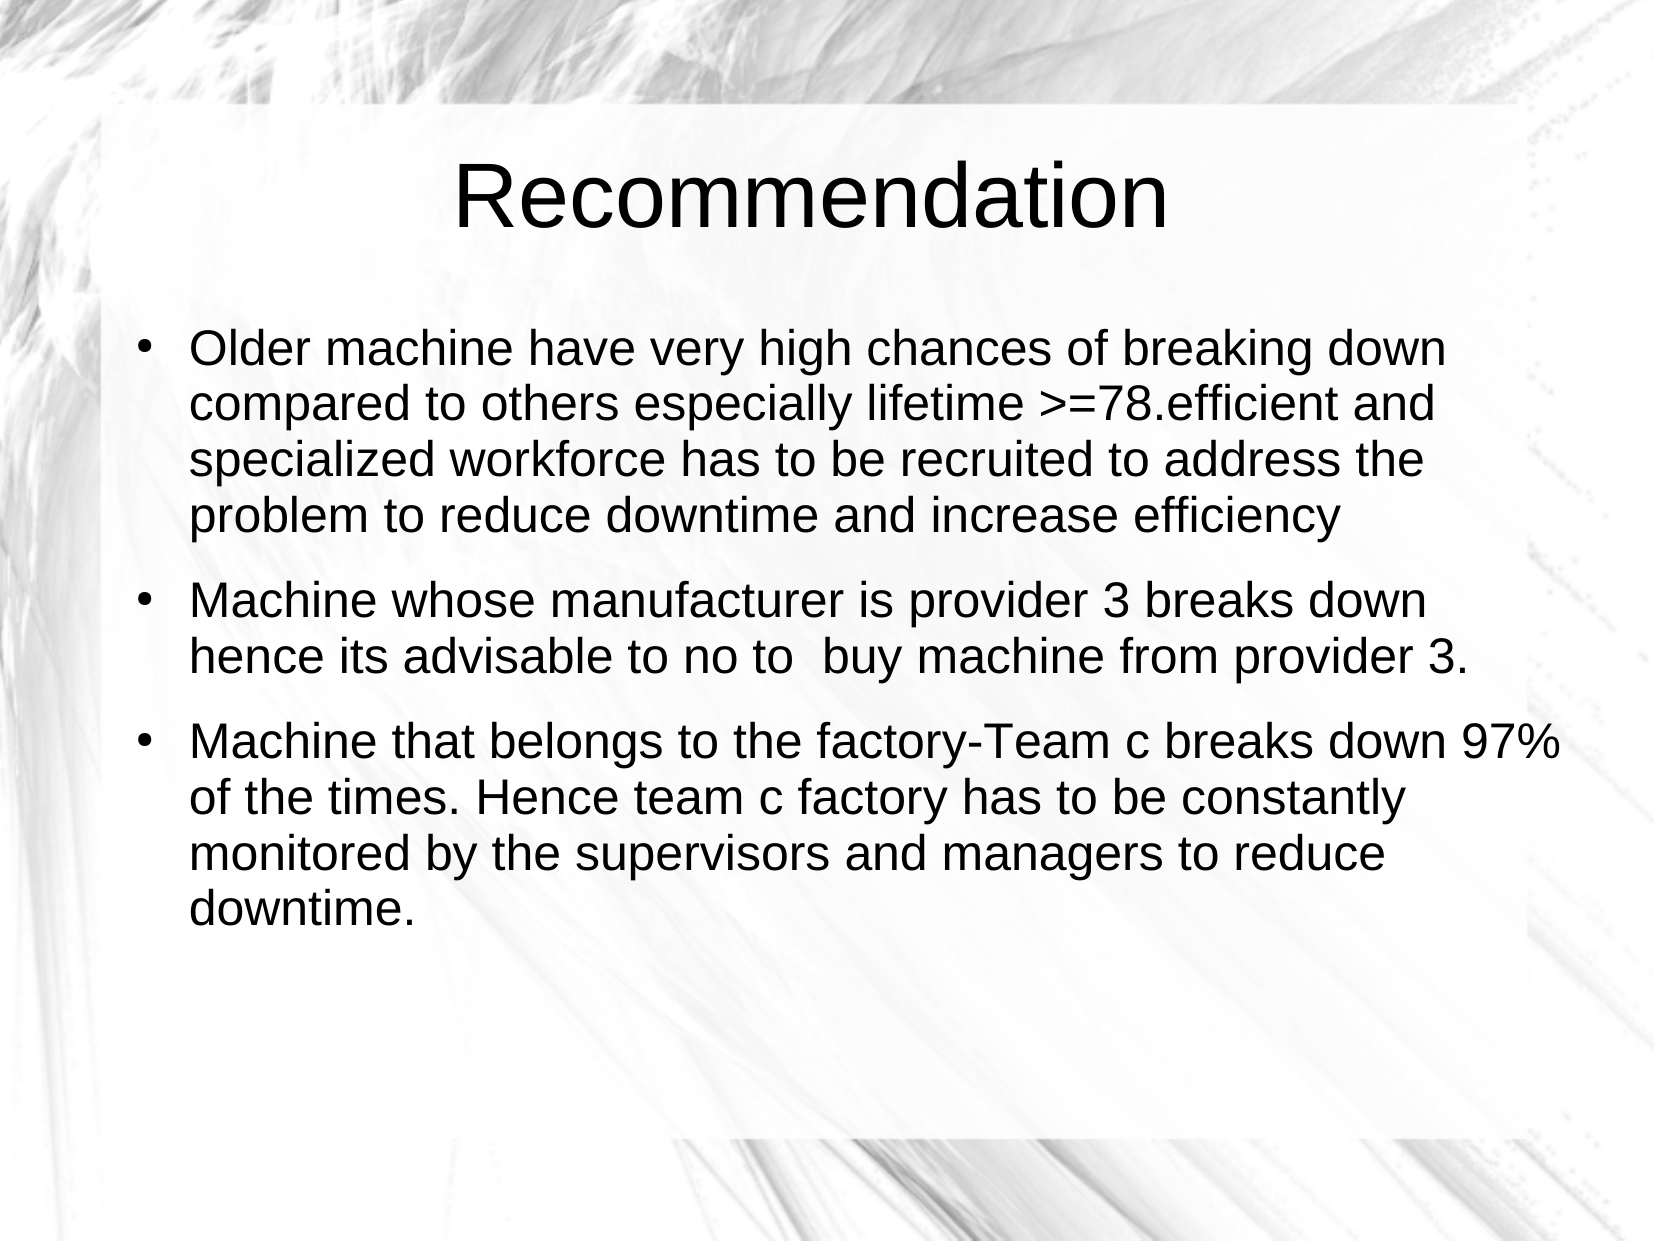

# Recommendation
Older machine have very high chances of breaking down compared to others especially lifetime >=78.efficient and specialized workforce has to be recruited to address the problem to reduce downtime and increase efficiency
Machine whose manufacturer is provider 3 breaks down hence its advisable to no to buy machine from provider 3.
Machine that belongs to the factory-Team c breaks down 97% of the times. Hence team c factory has to be constantly monitored by the supervisors and managers to reduce downtime.